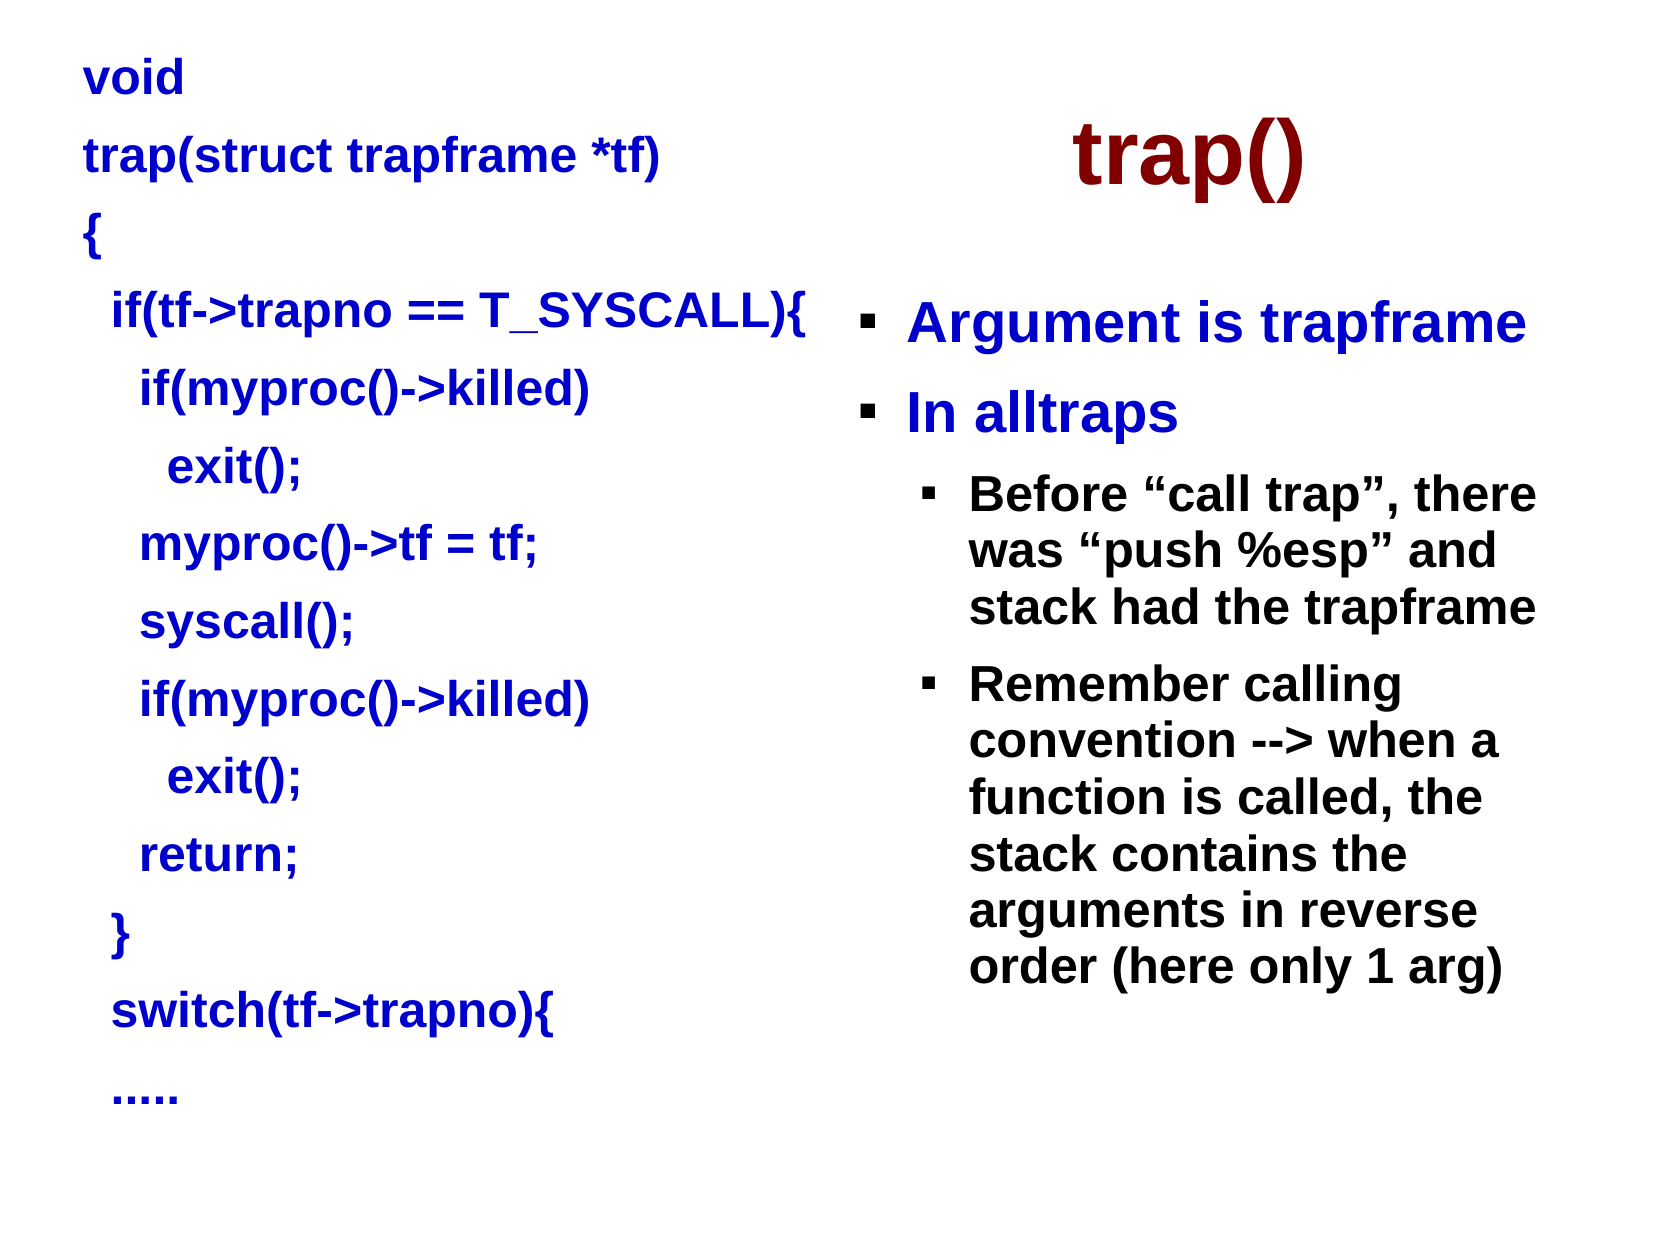

void
trap(struct trapframe *tf)
{
 if(tf->trapno == T_SYSCALL){
 if(myproc()->killed)
 exit();
 myproc()->tf = tf;
 syscall();
 if(myproc()->killed)
 exit();
 return;
 }
 switch(tf->trapno){
 .....
# trap()
Argument is trapframe
In alltraps
Before “call trap”, there was “push %esp” and stack had the trapframe
Remember calling convention --> when a function is called, the stack contains the arguments in reverse order (here only 1 arg)